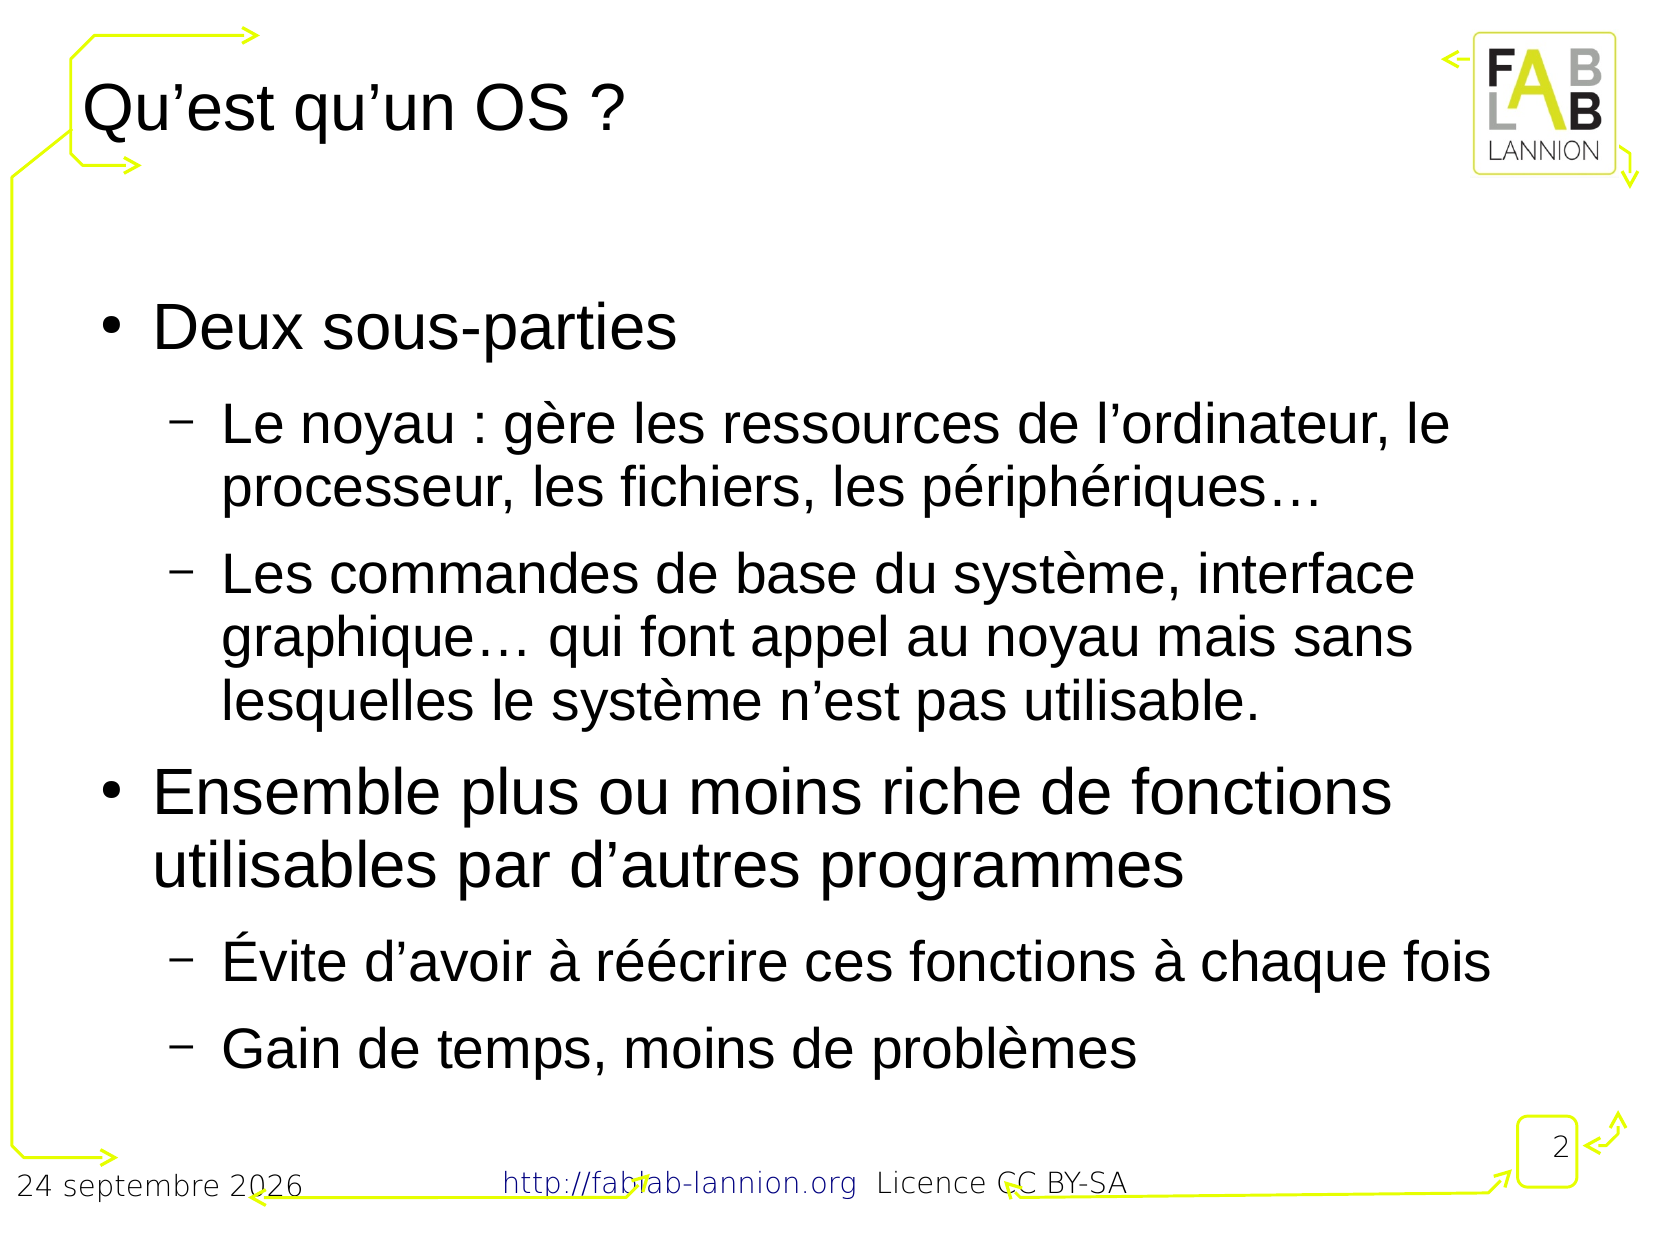

# Qu’est qu’un OS ?
Deux sous-parties
Le noyau : gère les ressources de l’ordinateur, le processeur, les fichiers, les périphériques…
Les commandes de base du système, interface graphique… qui font appel au noyau mais sans lesquelles le système n’est pas utilisable.
Ensemble plus ou moins riche de fonctions utilisables par d’autres programmes
Évite d’avoir à réécrire ces fonctions à chaque fois
Gain de temps, moins de problèmes
2